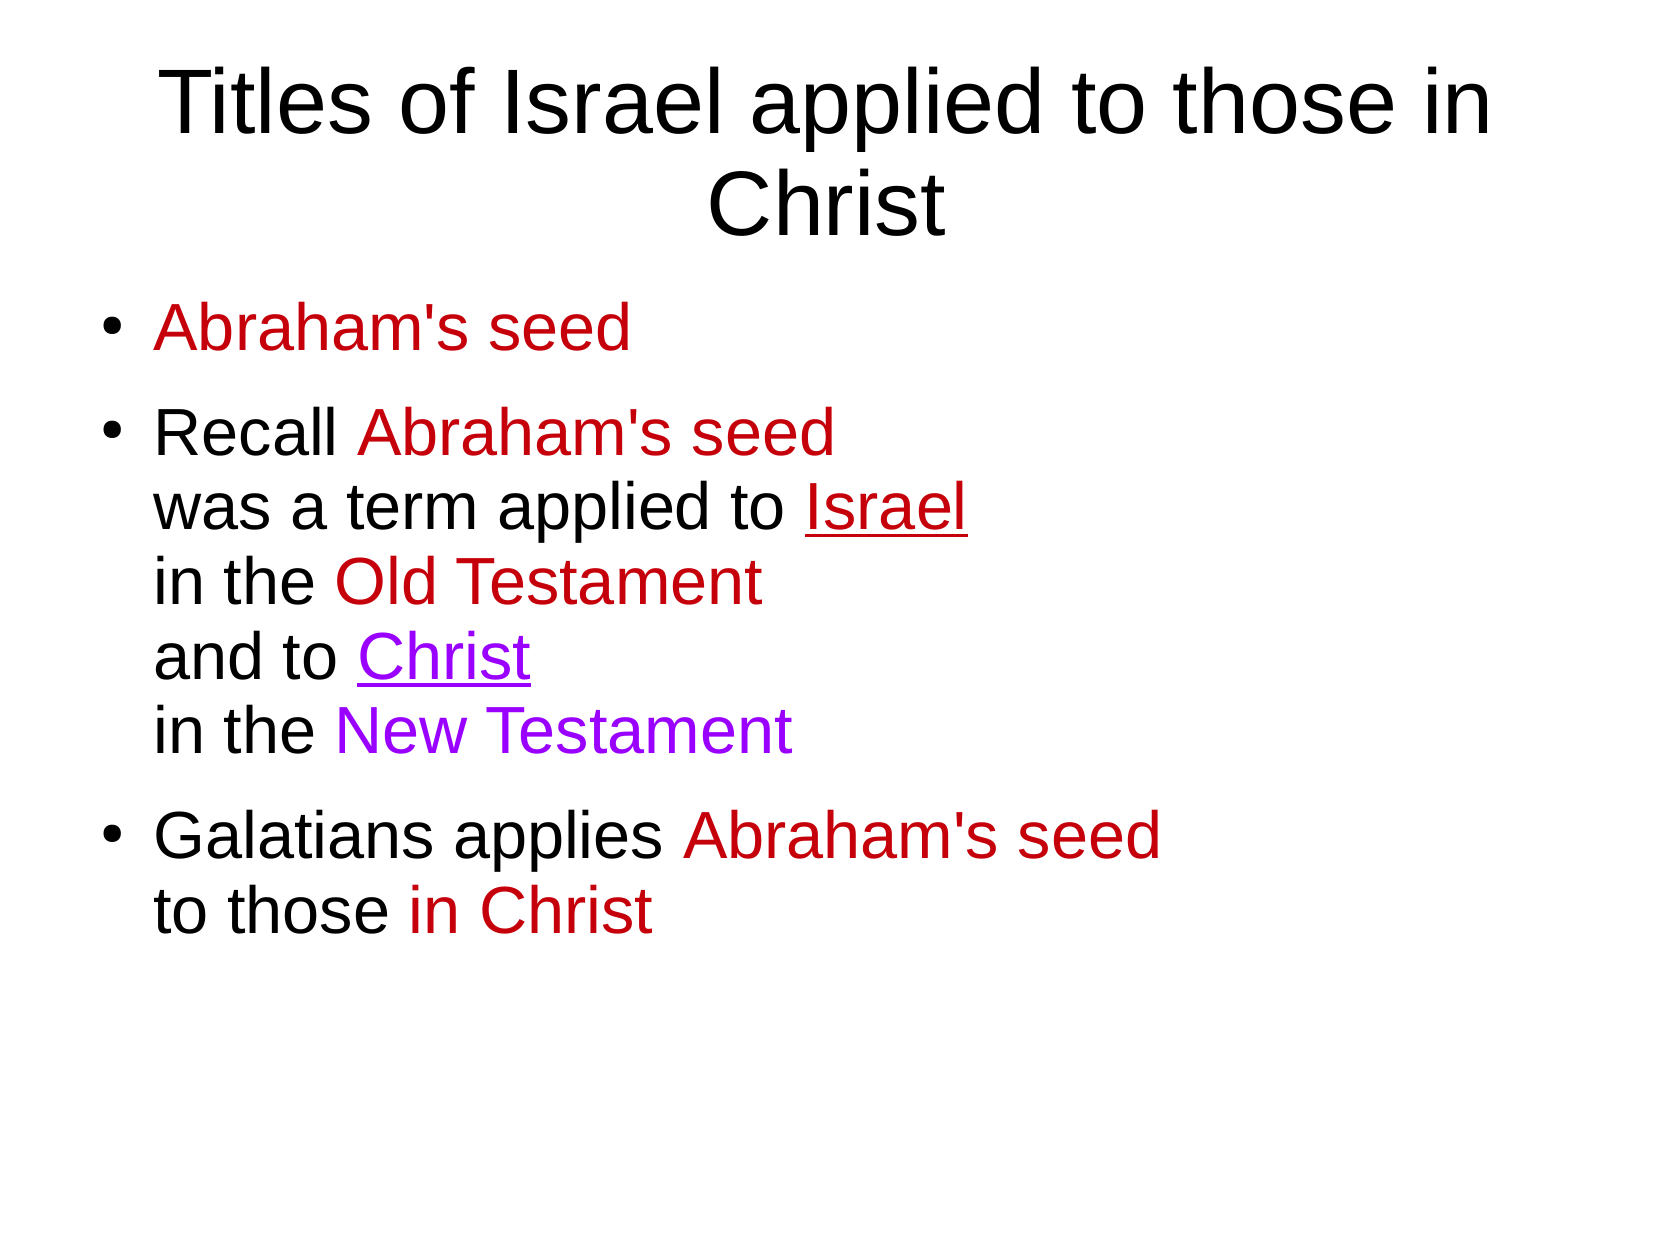

# Titles of Israel applied to those in Christ
Abraham's seed
Recall Abraham's seed
was a term applied to Israel
in the Old Testament
and to Christ
in the New Testament
Galatians applies Abraham's seed
to those in Christ